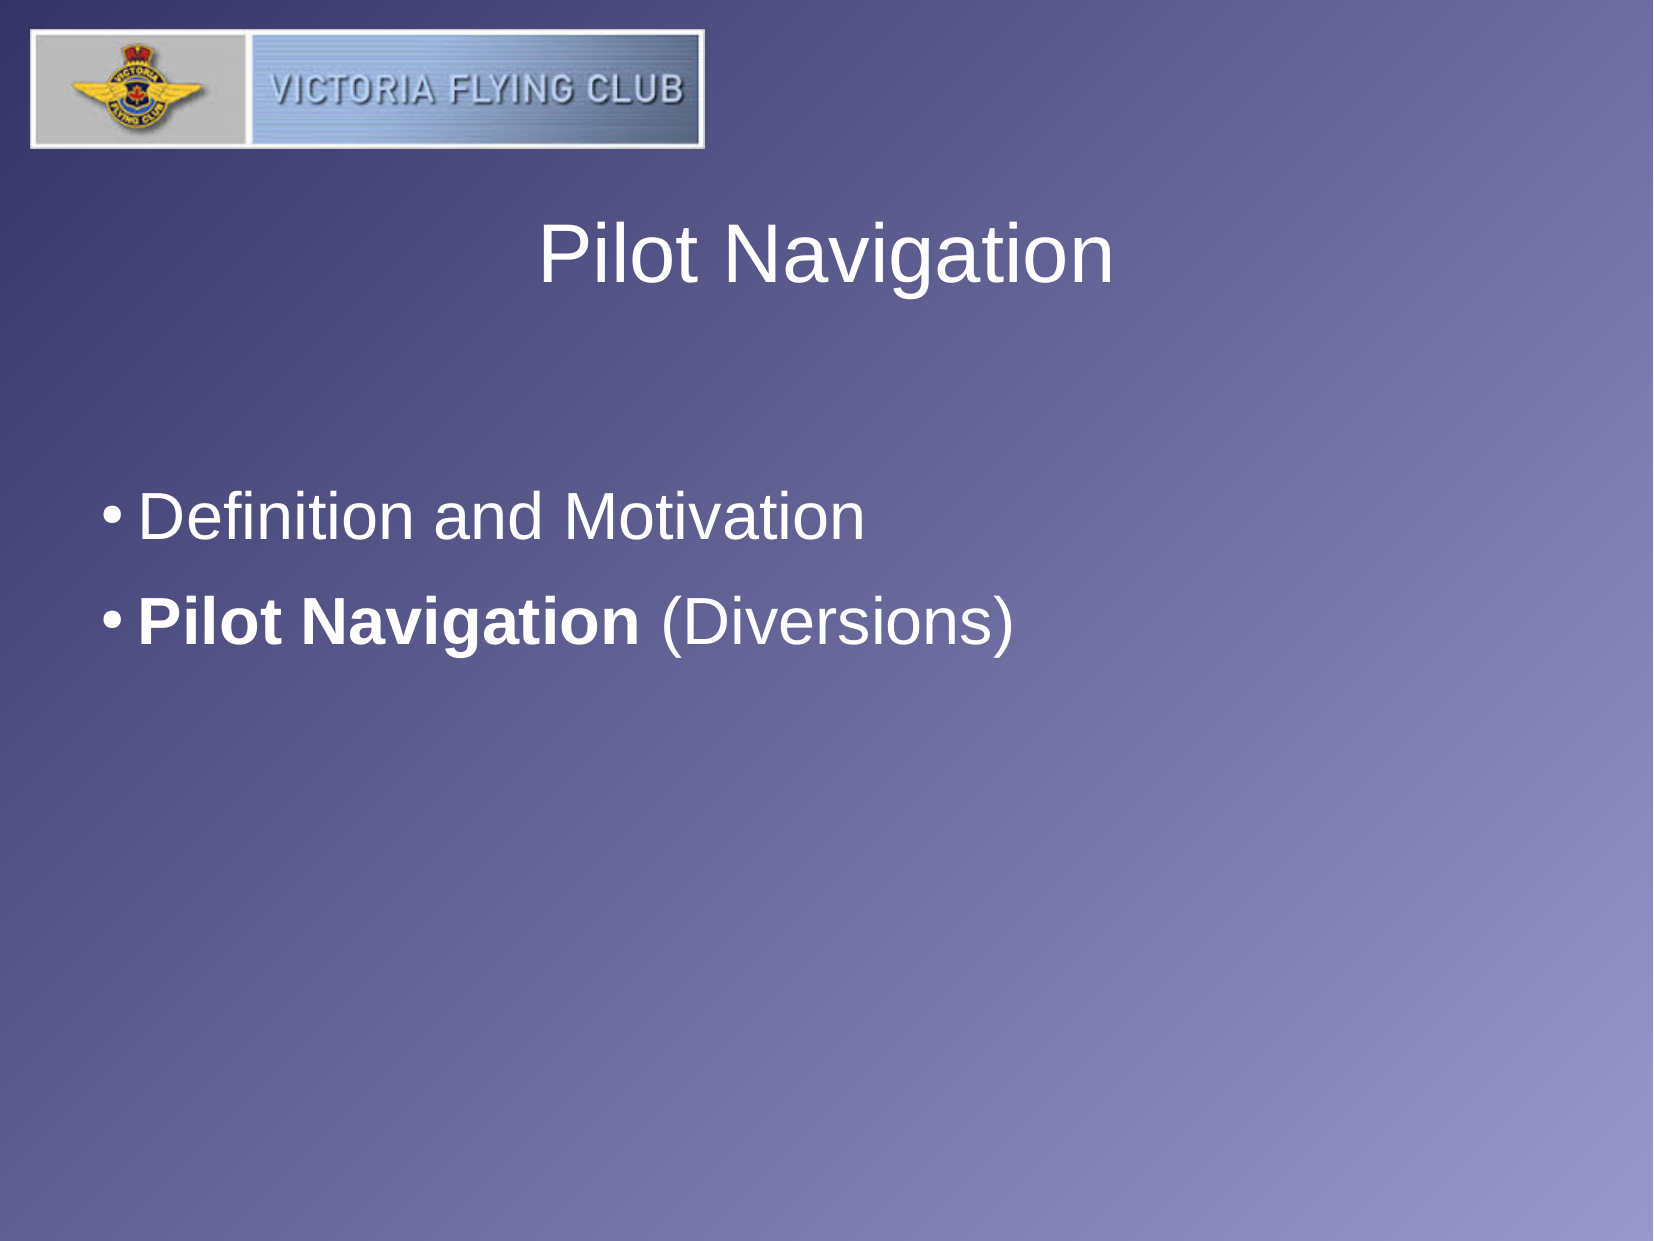

# Pilot Navigation
Definition and Motivation
Pilot Navigation (Diversions)